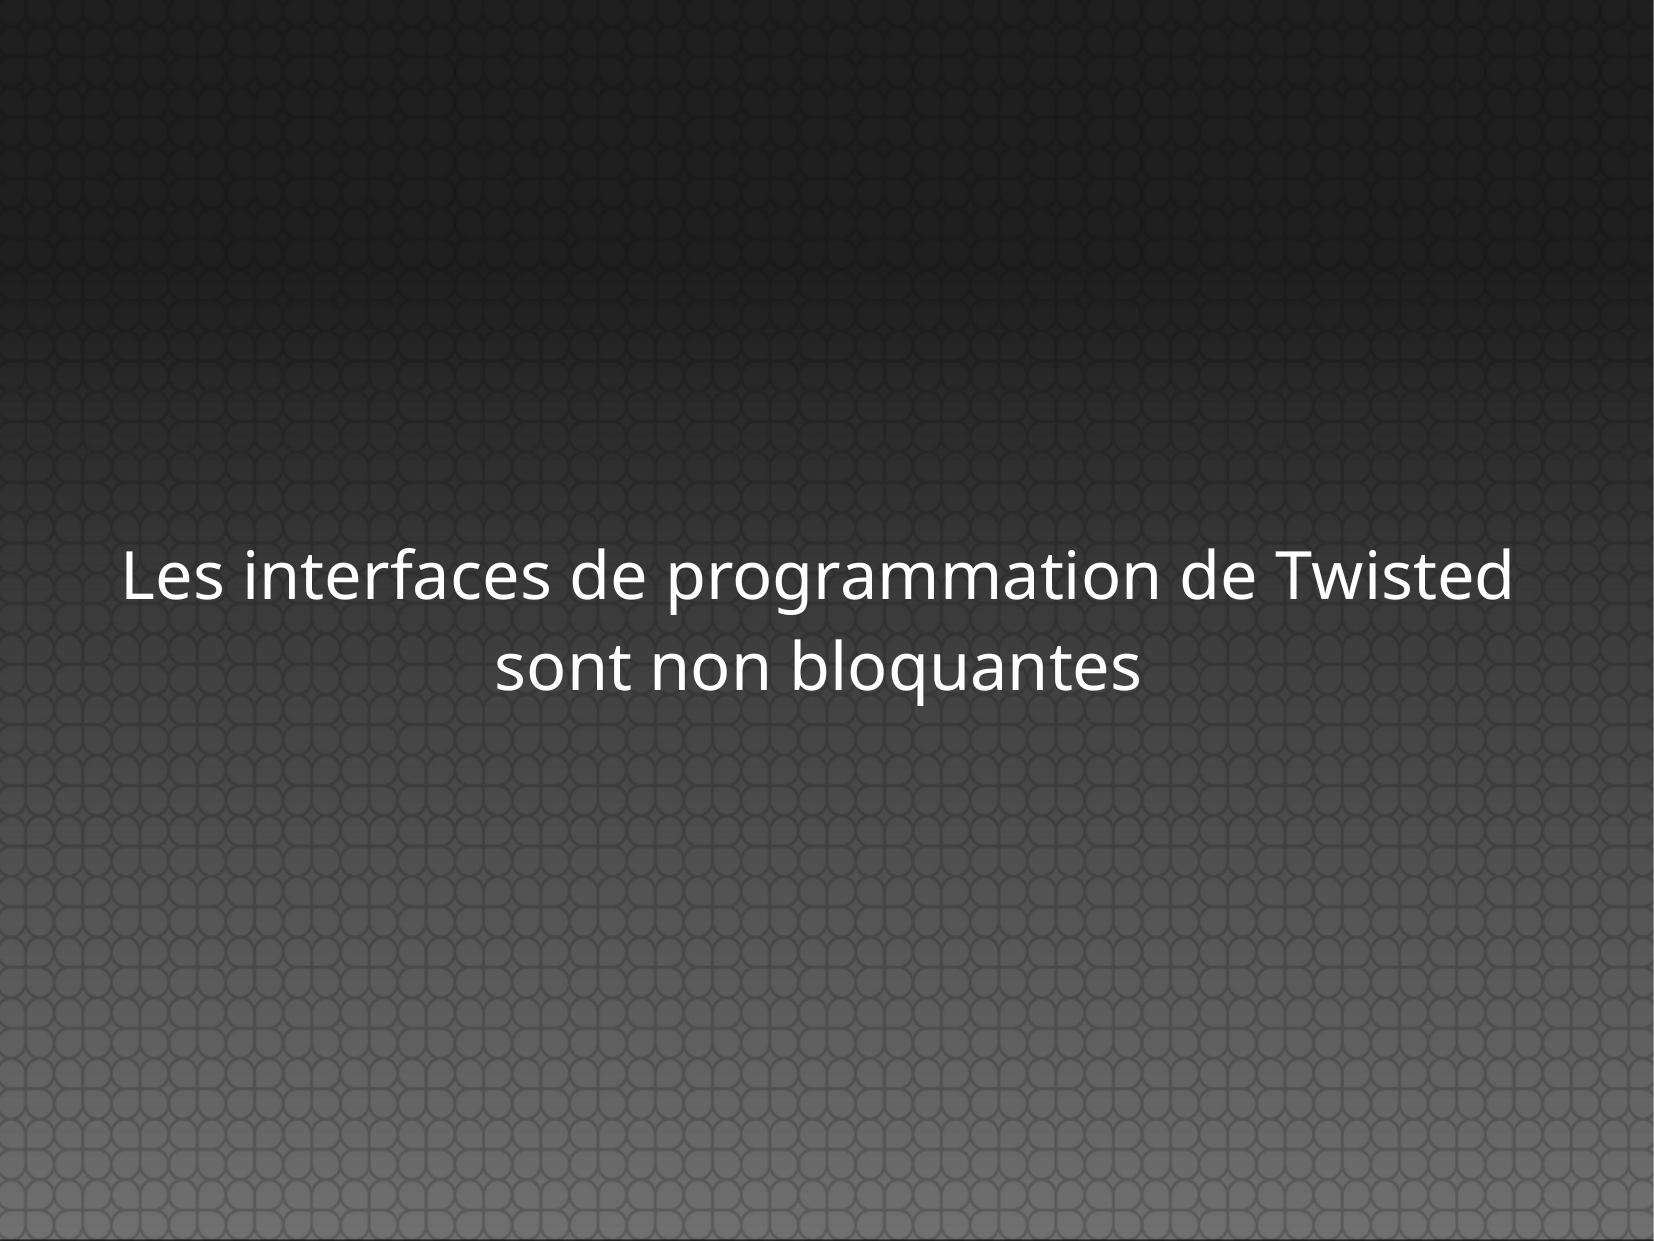

# Les interfaces de programmation de Twisted sont non bloquantes